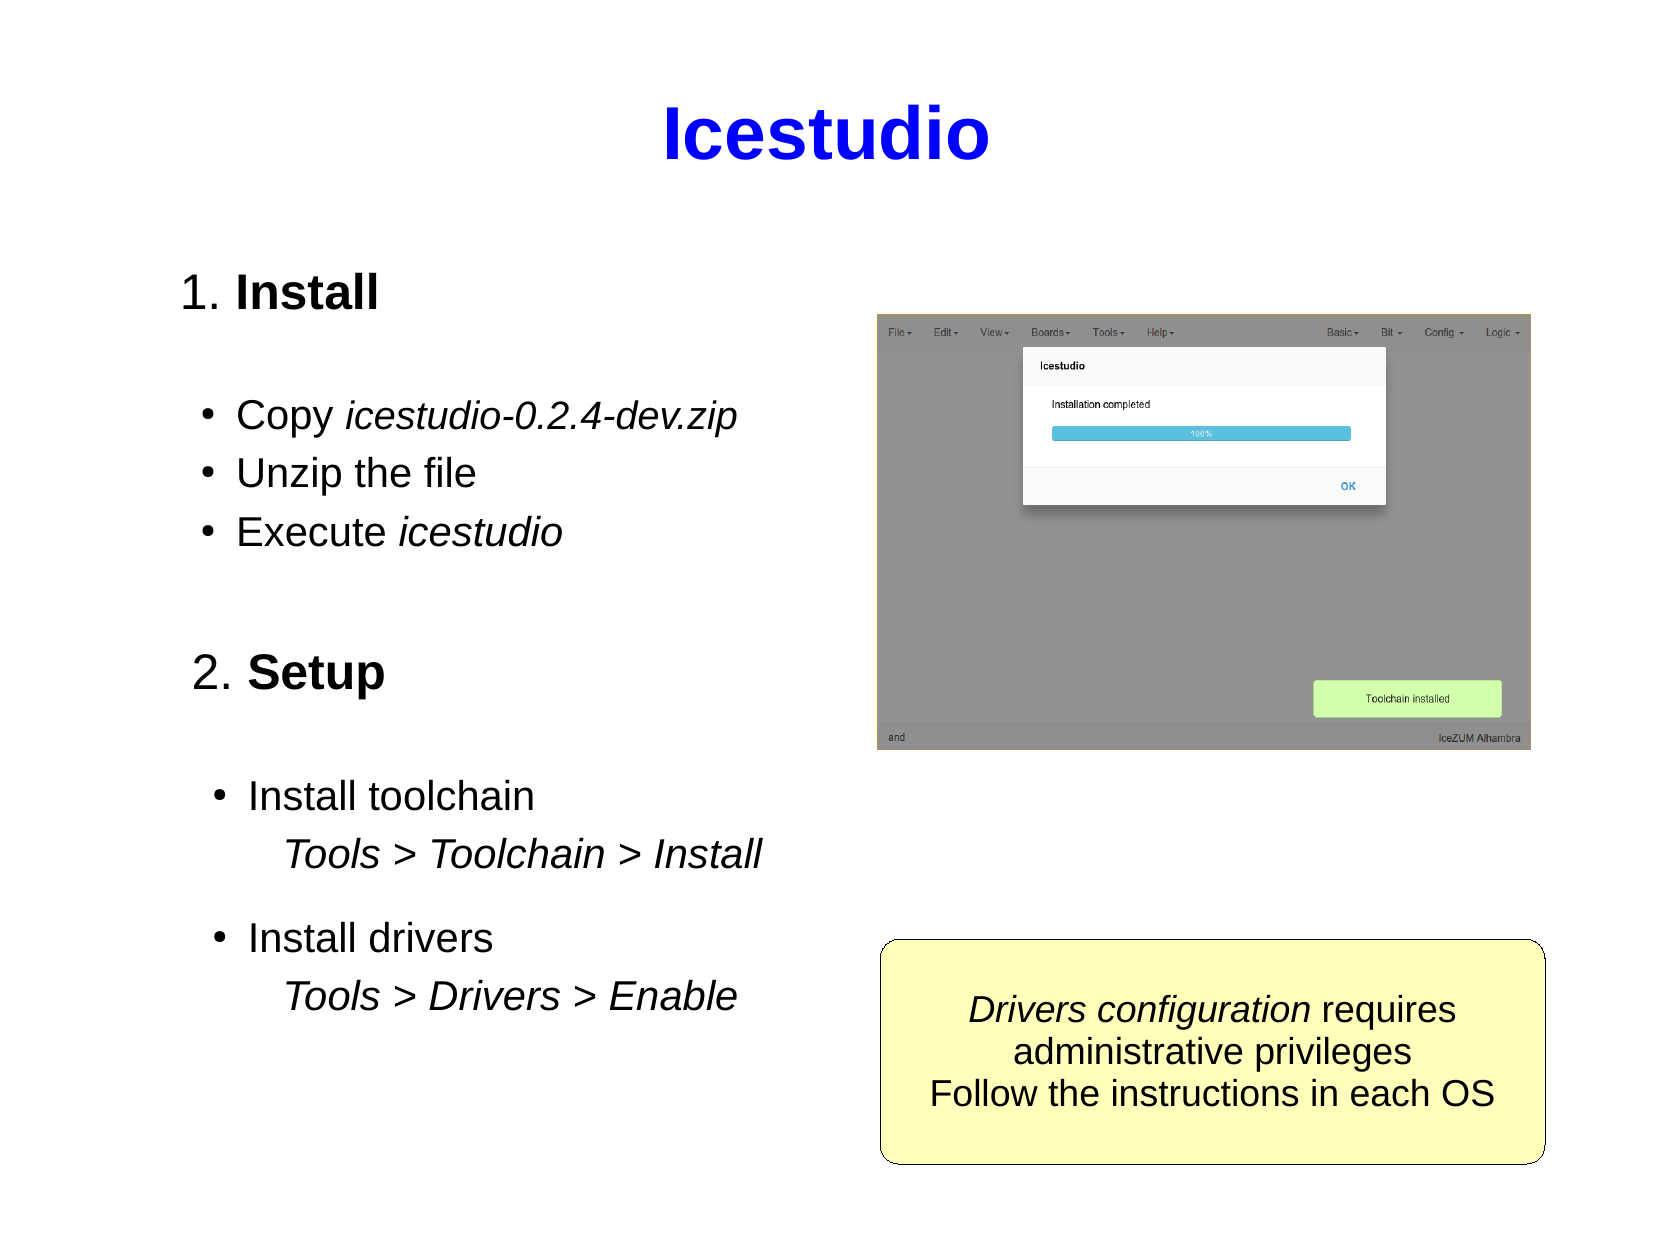

# Icestudio
1. Install
Copy icestudio-0.2.4-dev.zip
Unzip the file
Execute icestudio
2. Setup
Install toolchain
 Tools > Toolchain > Install
Install drivers
 Tools > Drivers > Enable
Drivers configuration requires
administrative privileges
Follow the instructions in each OS